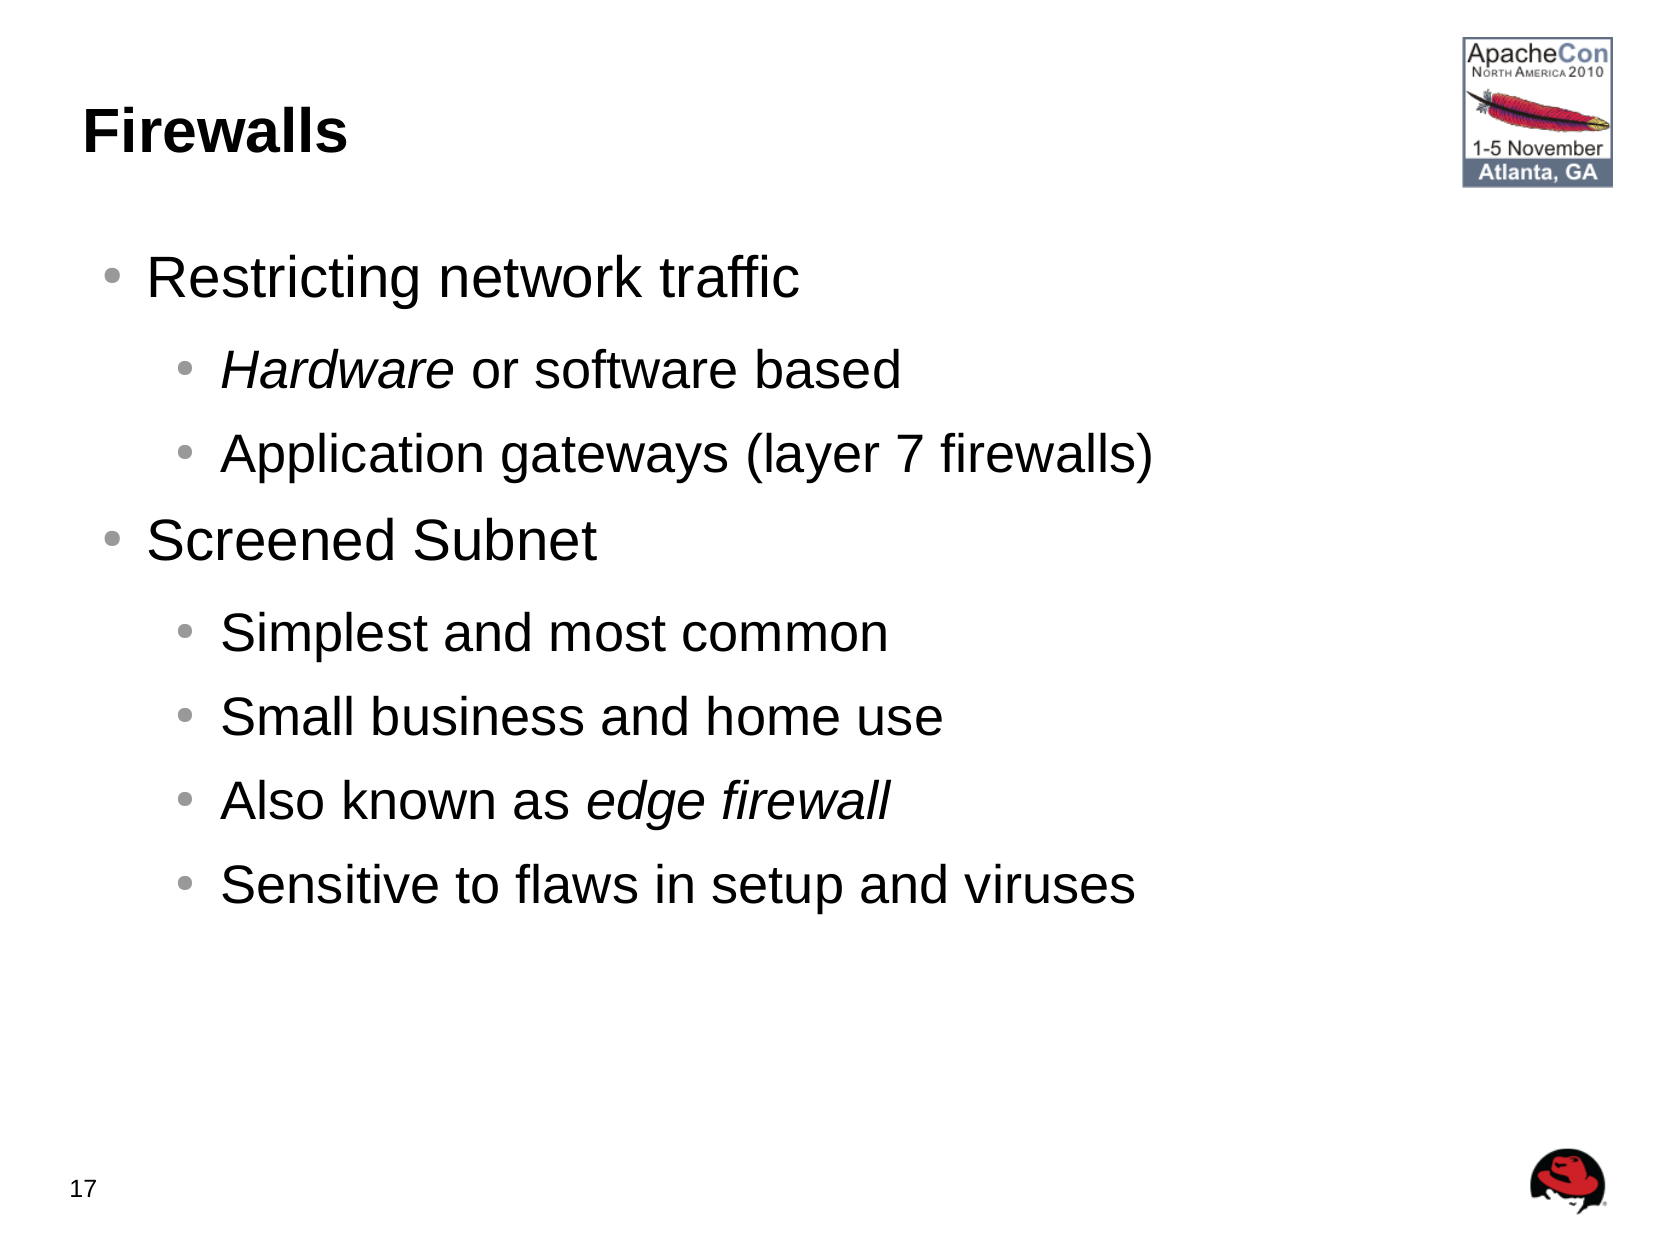

# Firewalls
Restricting network traffic
Hardware or software based
Application gateways (layer 7 firewalls)
Screened Subnet
Simplest and most common
Small business and home use
Also known as edge firewall
Sensitive to flaws in setup and viruses